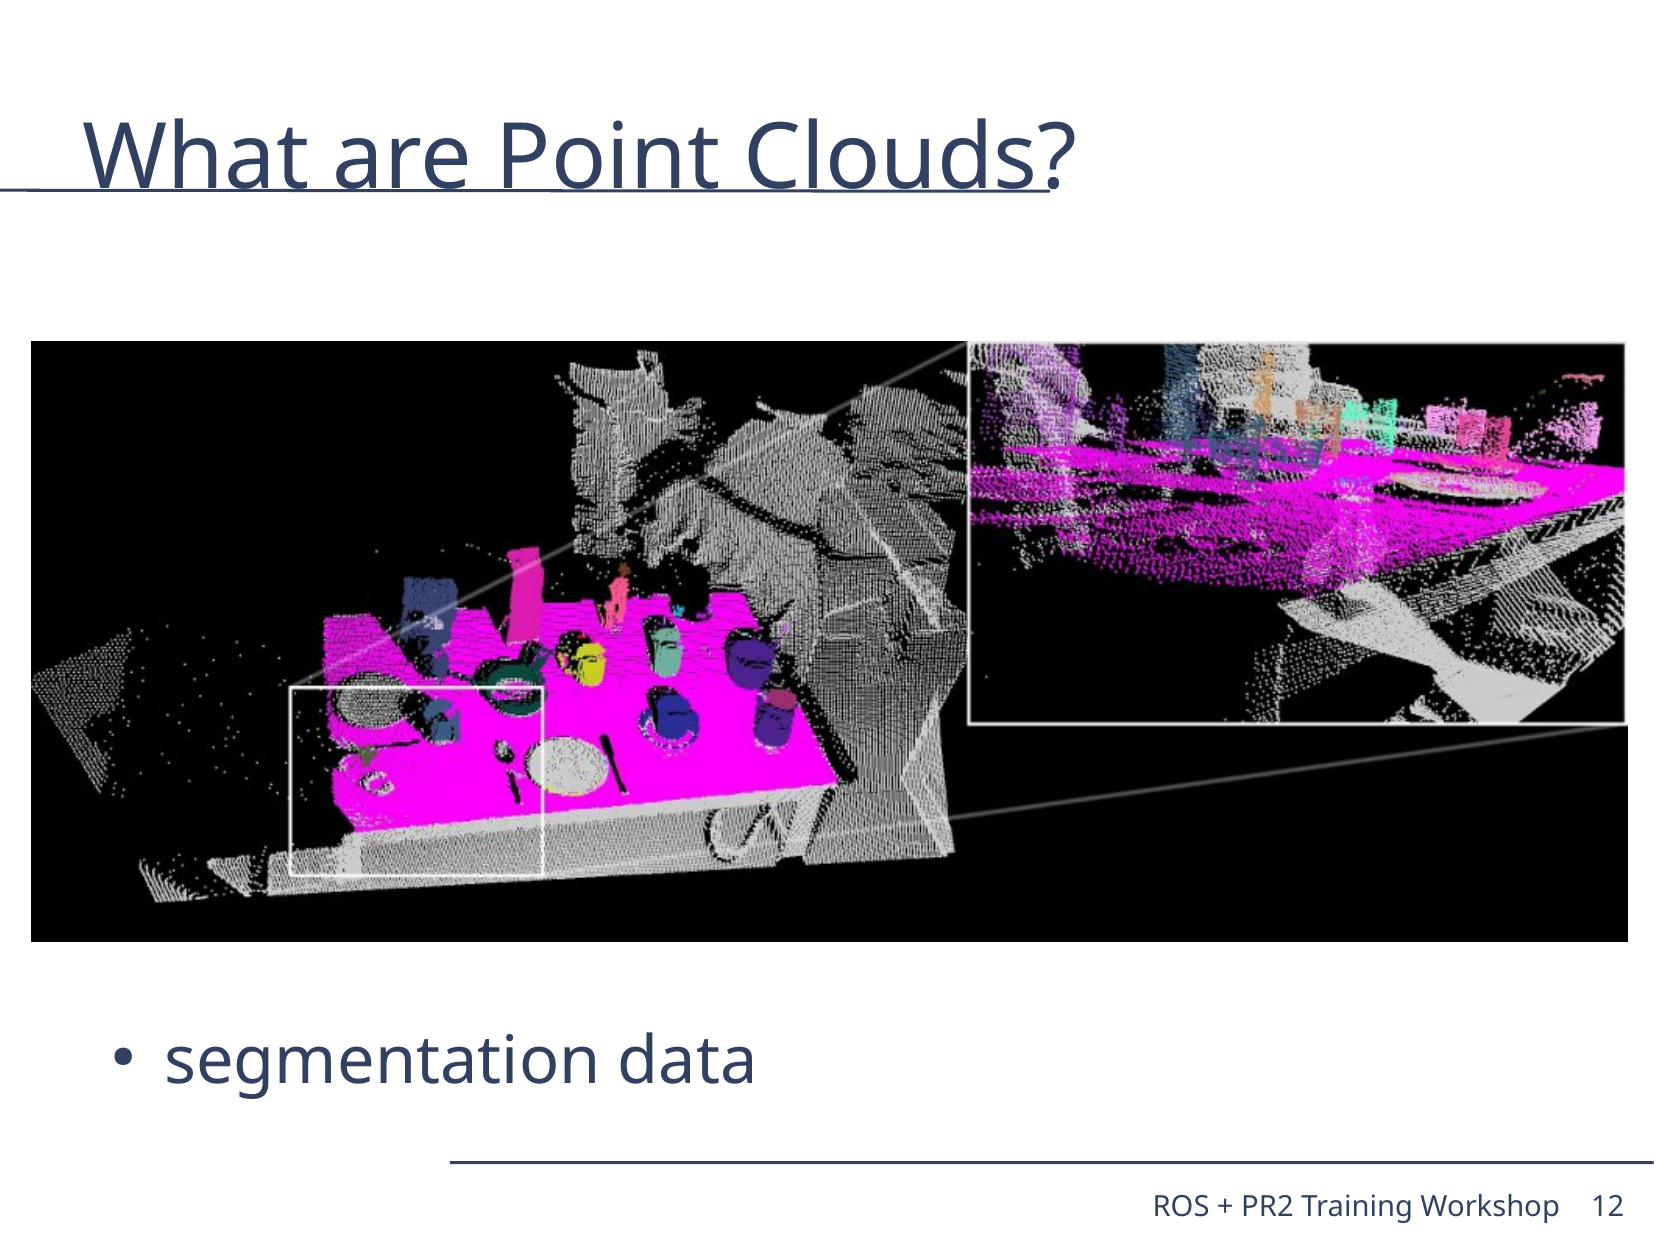

# What are Point Clouds?
segmentation data